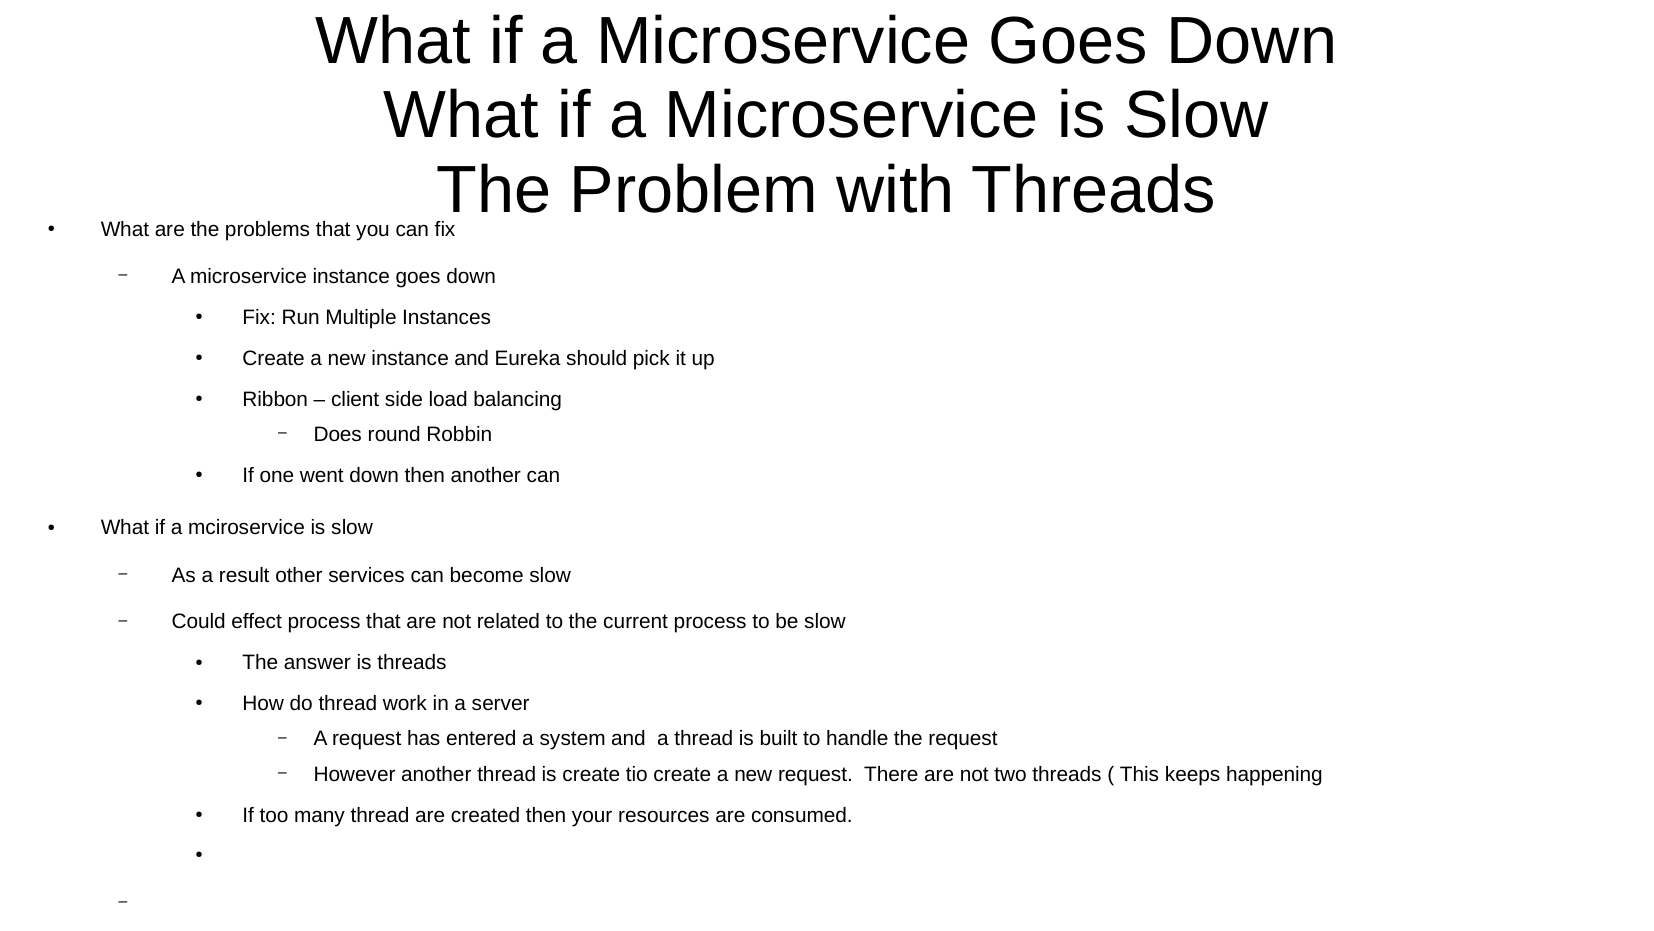

# What if a Microservice Goes Down What if a Microservice is Slow The Problem with Threads
What are the problems that you can fix
A microservice instance goes down
Fix: Run Multiple Instances
Create a new instance and Eureka should pick it up
Ribbon – client side load balancing
Does round Robbin
If one went down then another can
What if a mciroservice is slow
As a result other services can become slow
Could effect process that are not related to the current process to be slow
The answer is threads
How do thread work in a server
A request has entered a system and a thread is built to handle the request
However another thread is create tio create a new request. There are not two threads ( This keeps happening
If too many thread are created then your resources are consumed.